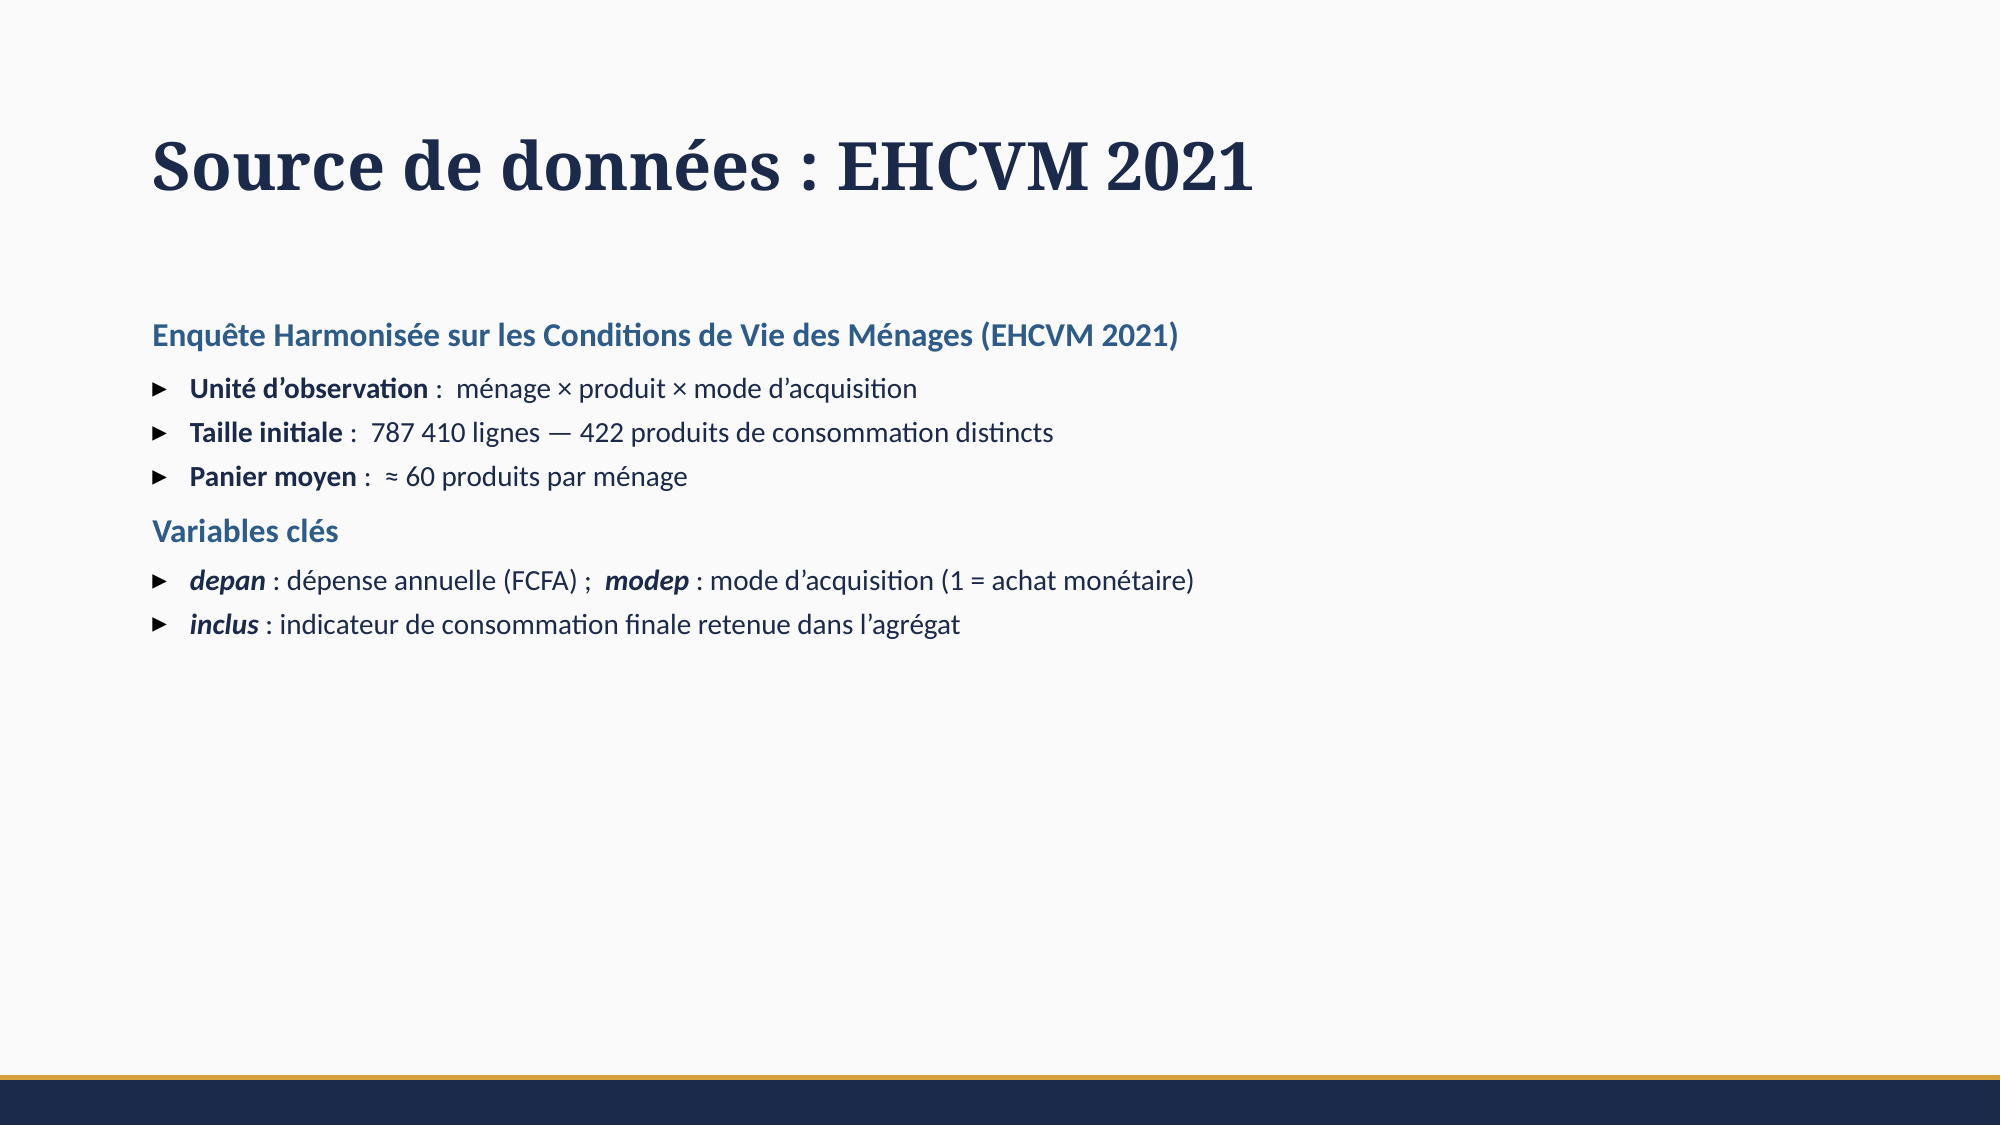

# Source de données : EHCVM 2021
Enquête Harmonisée sur les Conditions de Vie des Ménages (EHCVM 2021)
Unité d’observation : ménage × produit × mode d’acquisition
Taille initiale : 787 410 lignes — 422 produits de consommation distincts
Panier moyen : ≈ 60 produits par ménage
Variables clés
depan : dépense annuelle (FCFA) ; modep : mode d’acquisition (1 = achat monétaire)
inclus : indicateur de consommation finale retenue dans l’agrégat